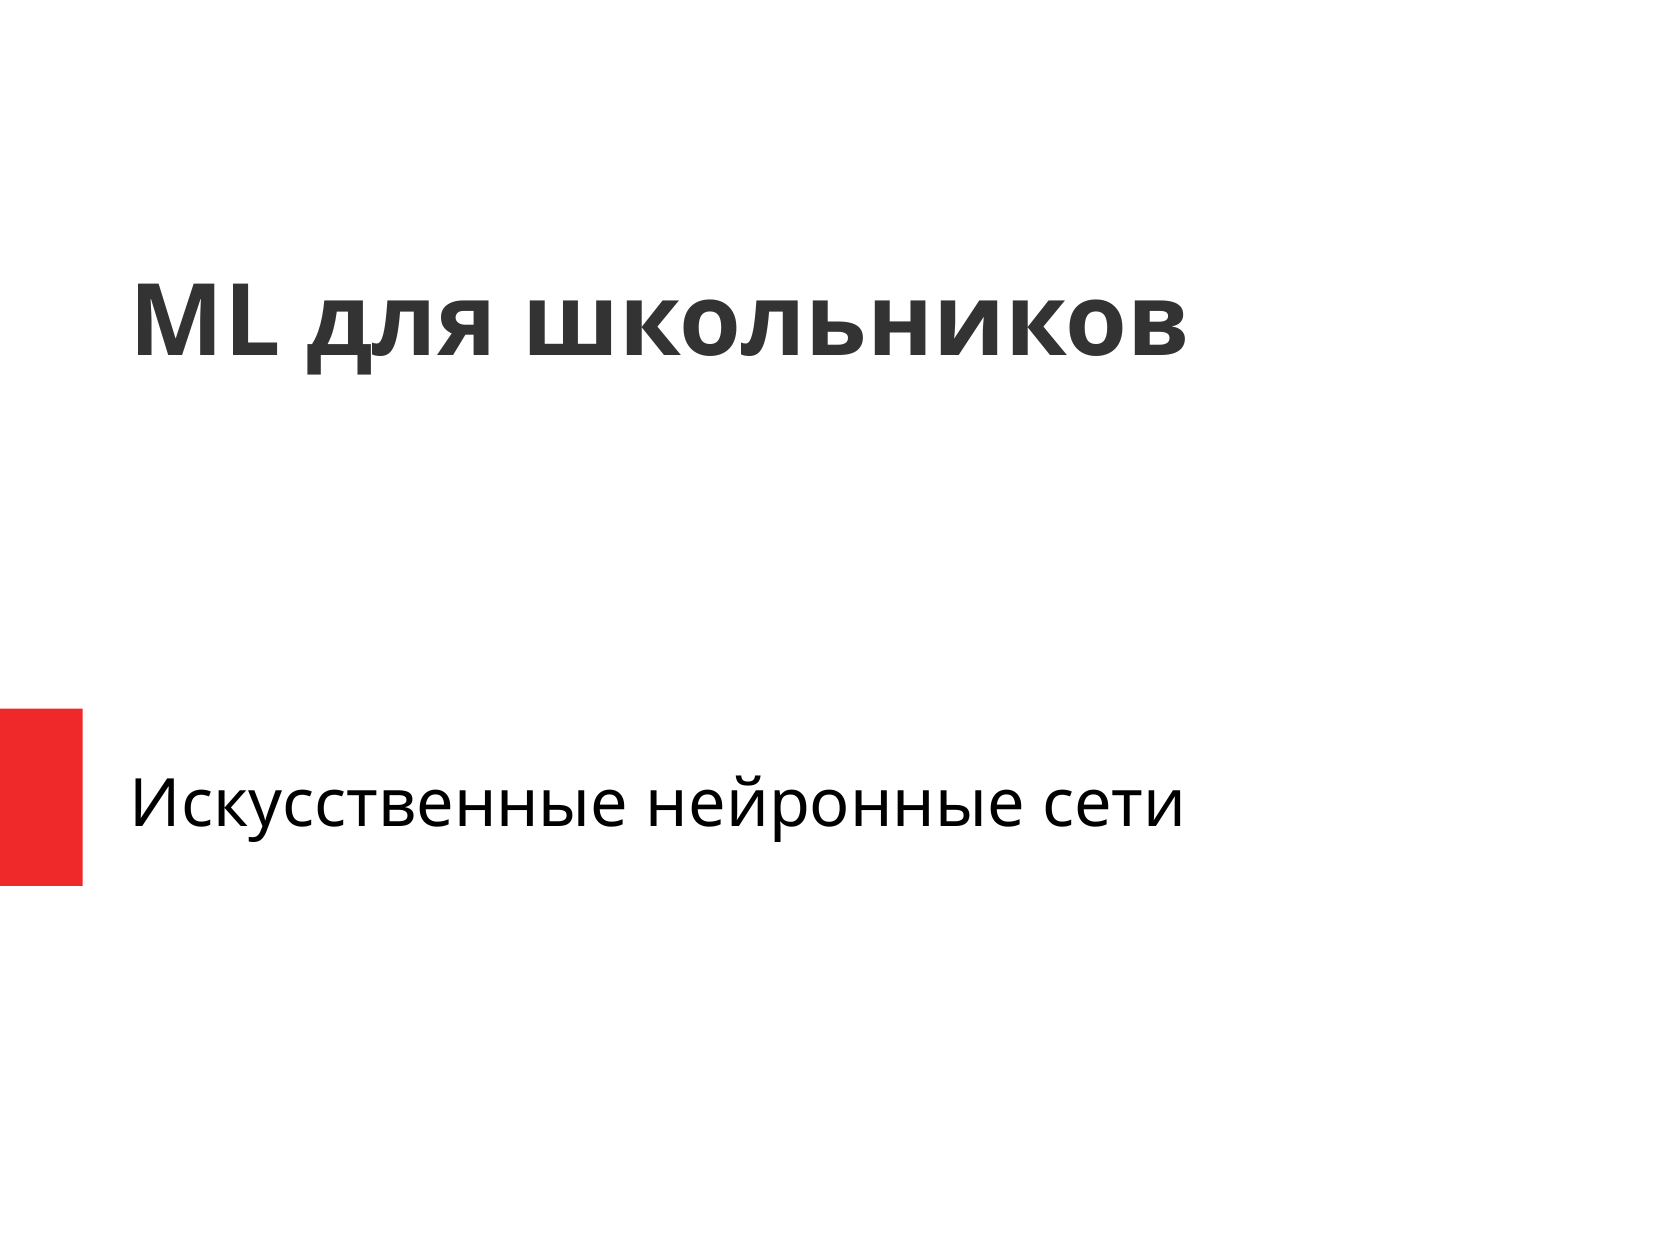

# ML для школьников
Искусственные нейронные сети